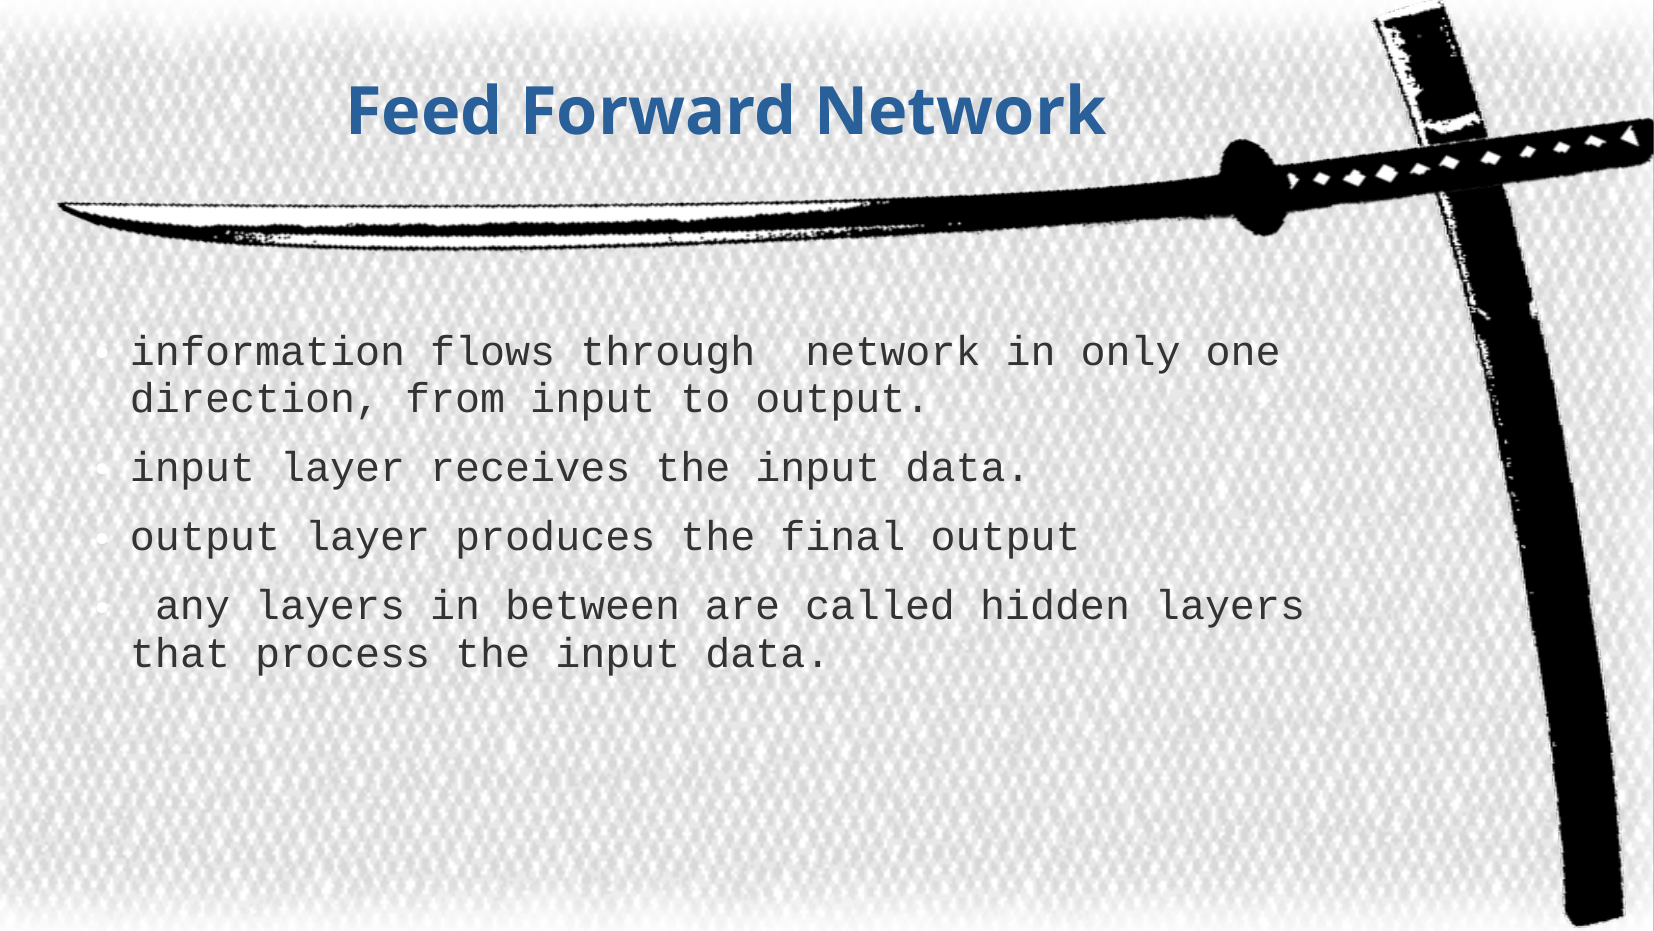

Feed Forward Network
# information flows through network in only one direction, from input to output.
input layer receives the input data.
output layer produces the final output
 any layers in between are called hidden layers that process the input data.